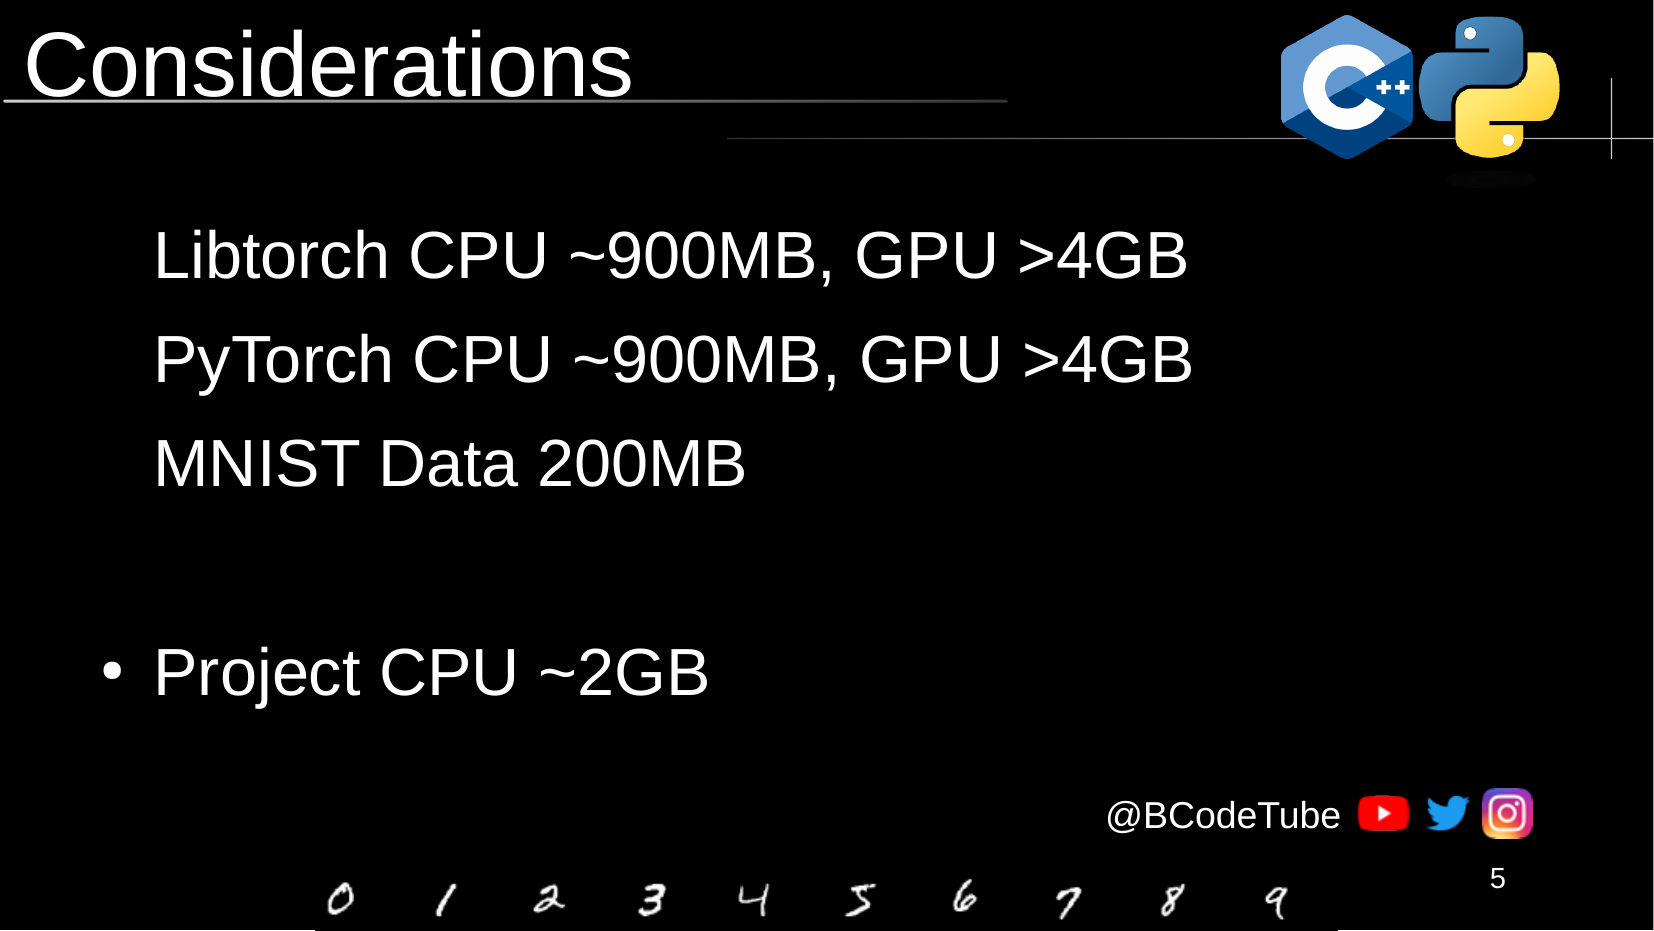

# Considerations
Libtorch CPU ~900MB, GPU >4GB
PyTorch CPU ~900MB, GPU >4GB
MNIST Data 200MB
Project CPU ~2GB
5